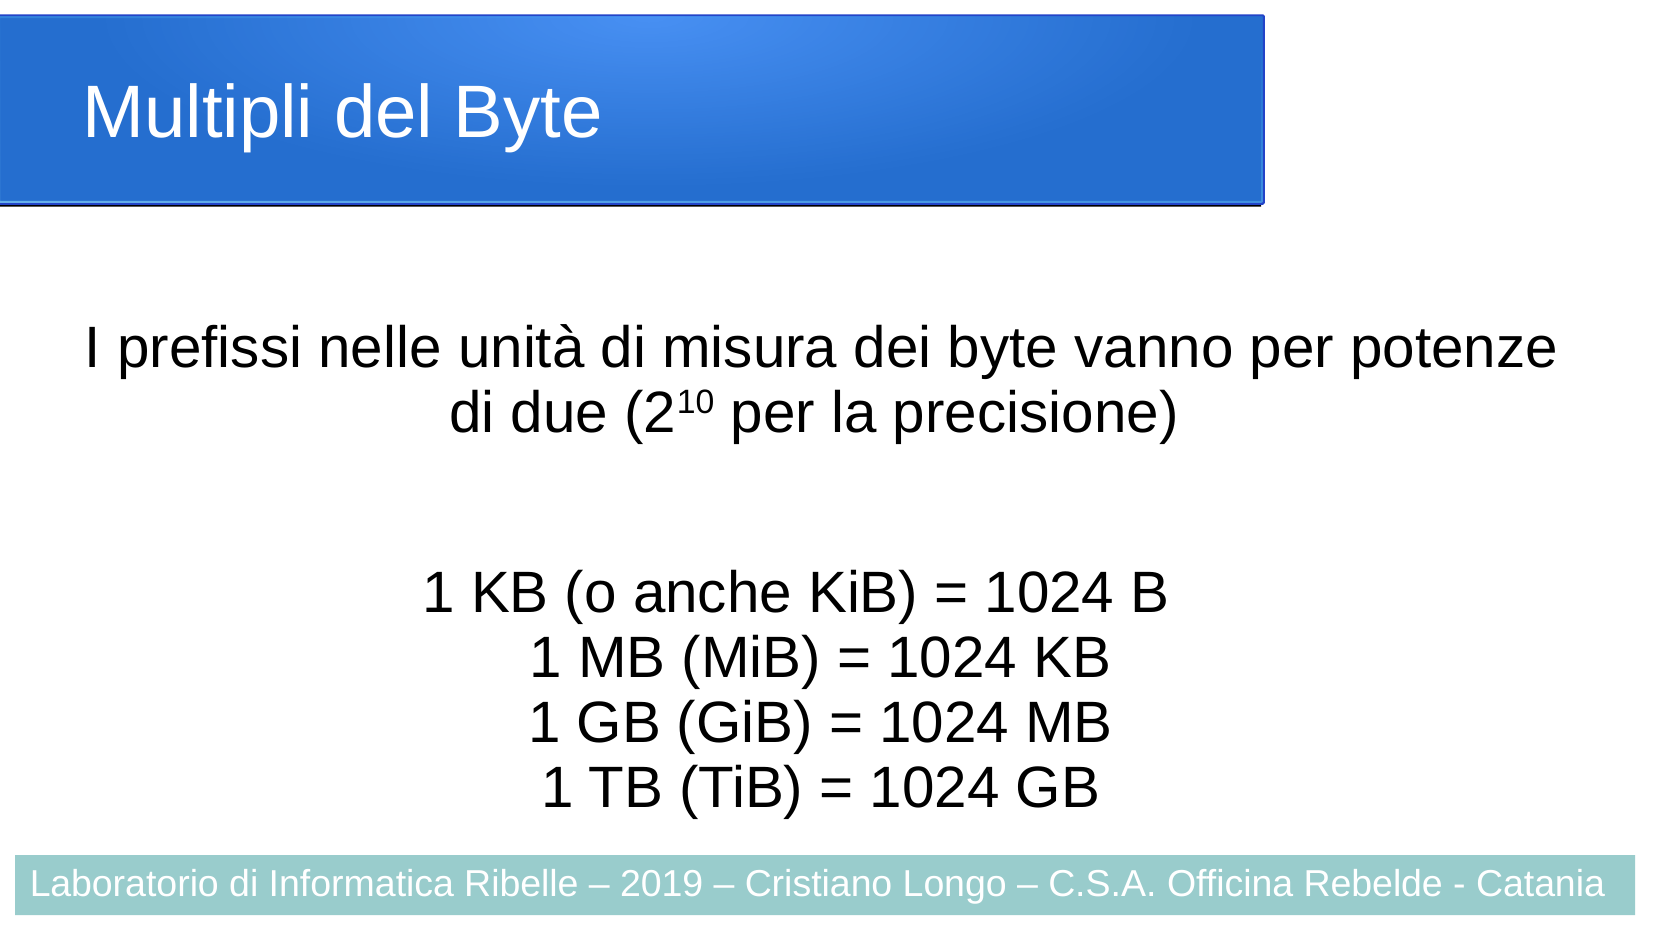

# Multipli del Byte
I prefissi nelle unità di misura dei byte vanno per potenze di due (210 per la precisione)
1 KB (o anche KiB) = 1024 B
1 MB (MiB) = 1024 KB
1 GB (GiB) = 1024 MB
1 TB (TiB) = 1024 GB
Laboratorio di Informatica Ribelle – 2019 – Cristiano Longo – C.S.A. Officina Rebelde - Catania